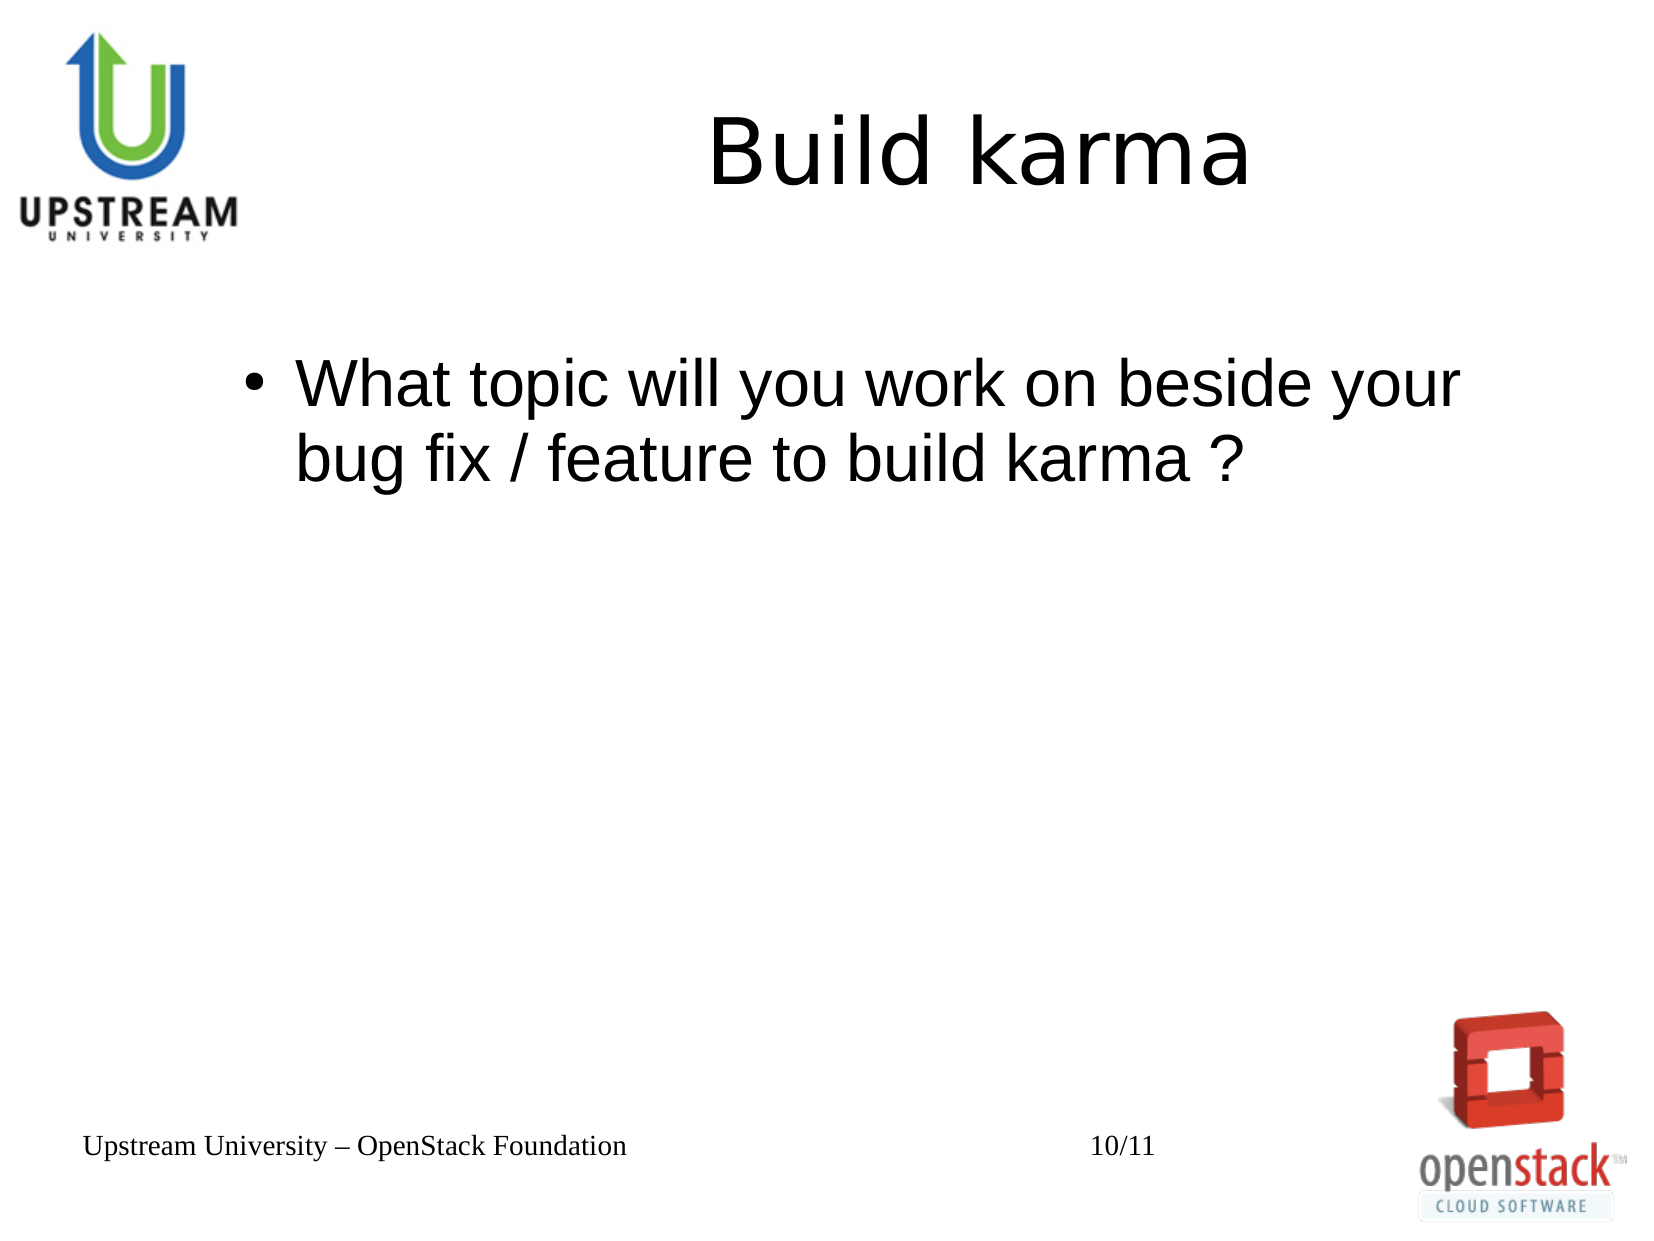

# Build karma
What topic will you work on beside your bug fix / feature to build karma ?